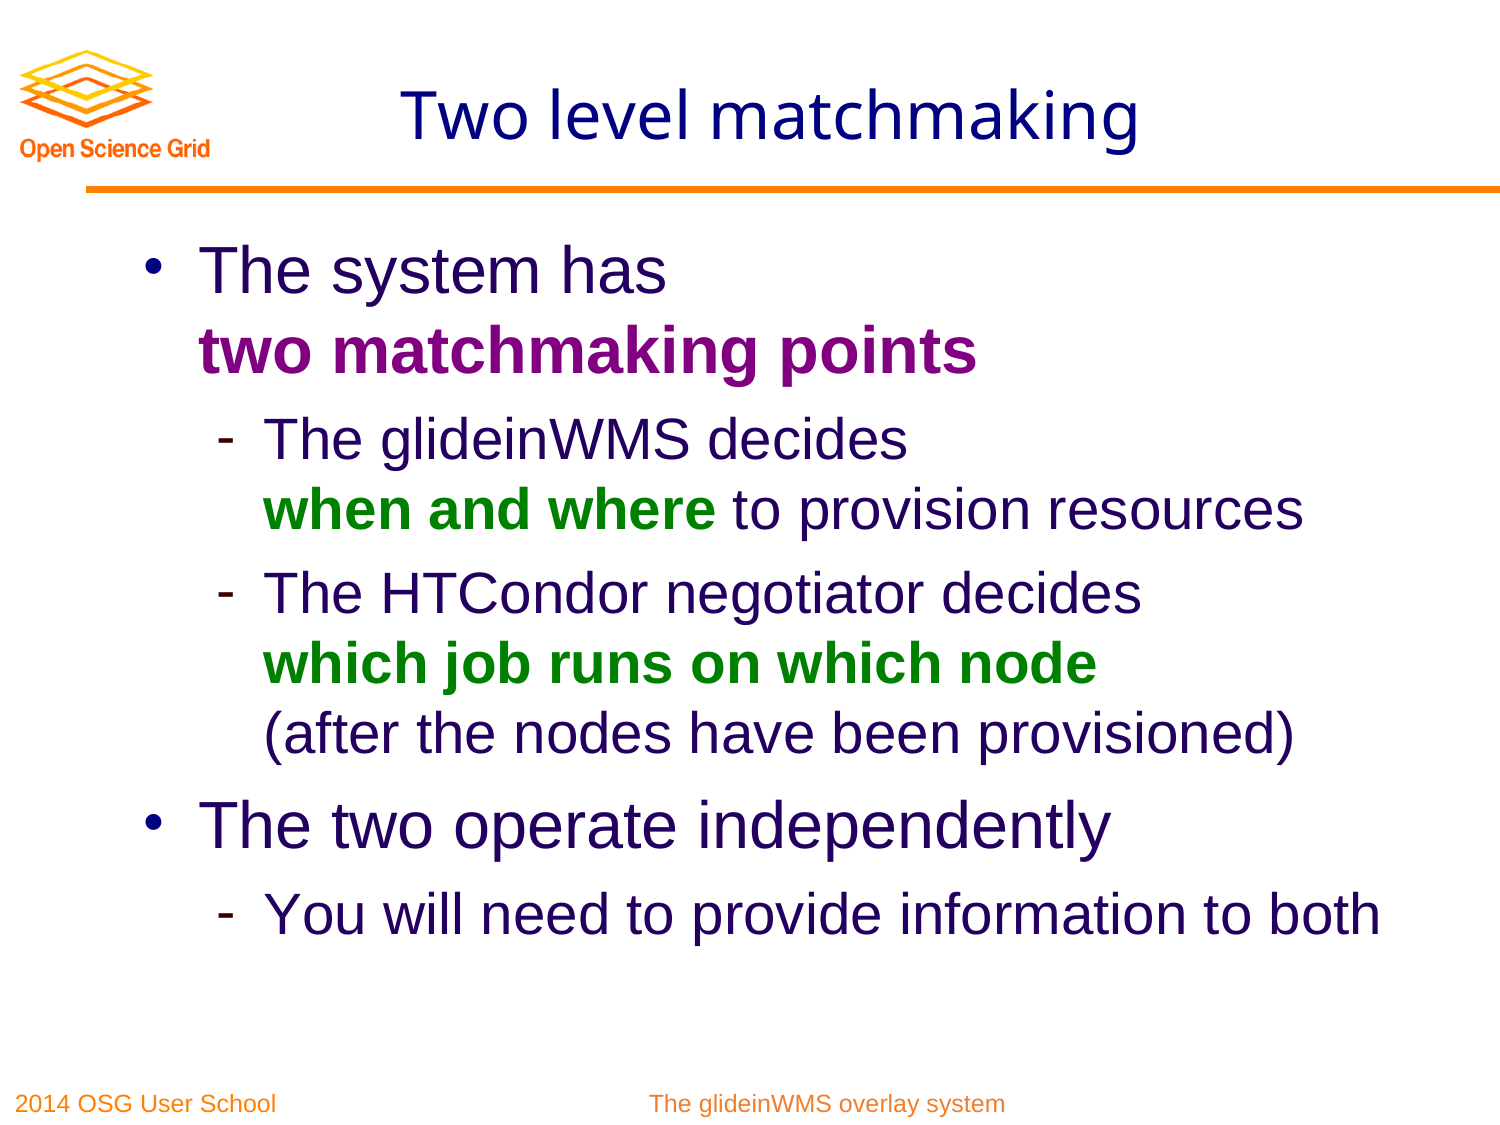

# Two level matchmaking
The system has
two matchmaking points
The glideinWMS decides
when and where to provision resources
The HTCondor negotiator decides
which job runs on which node
(after the nodes have been provisioned)
The two operate independently
You will need to provide information to both